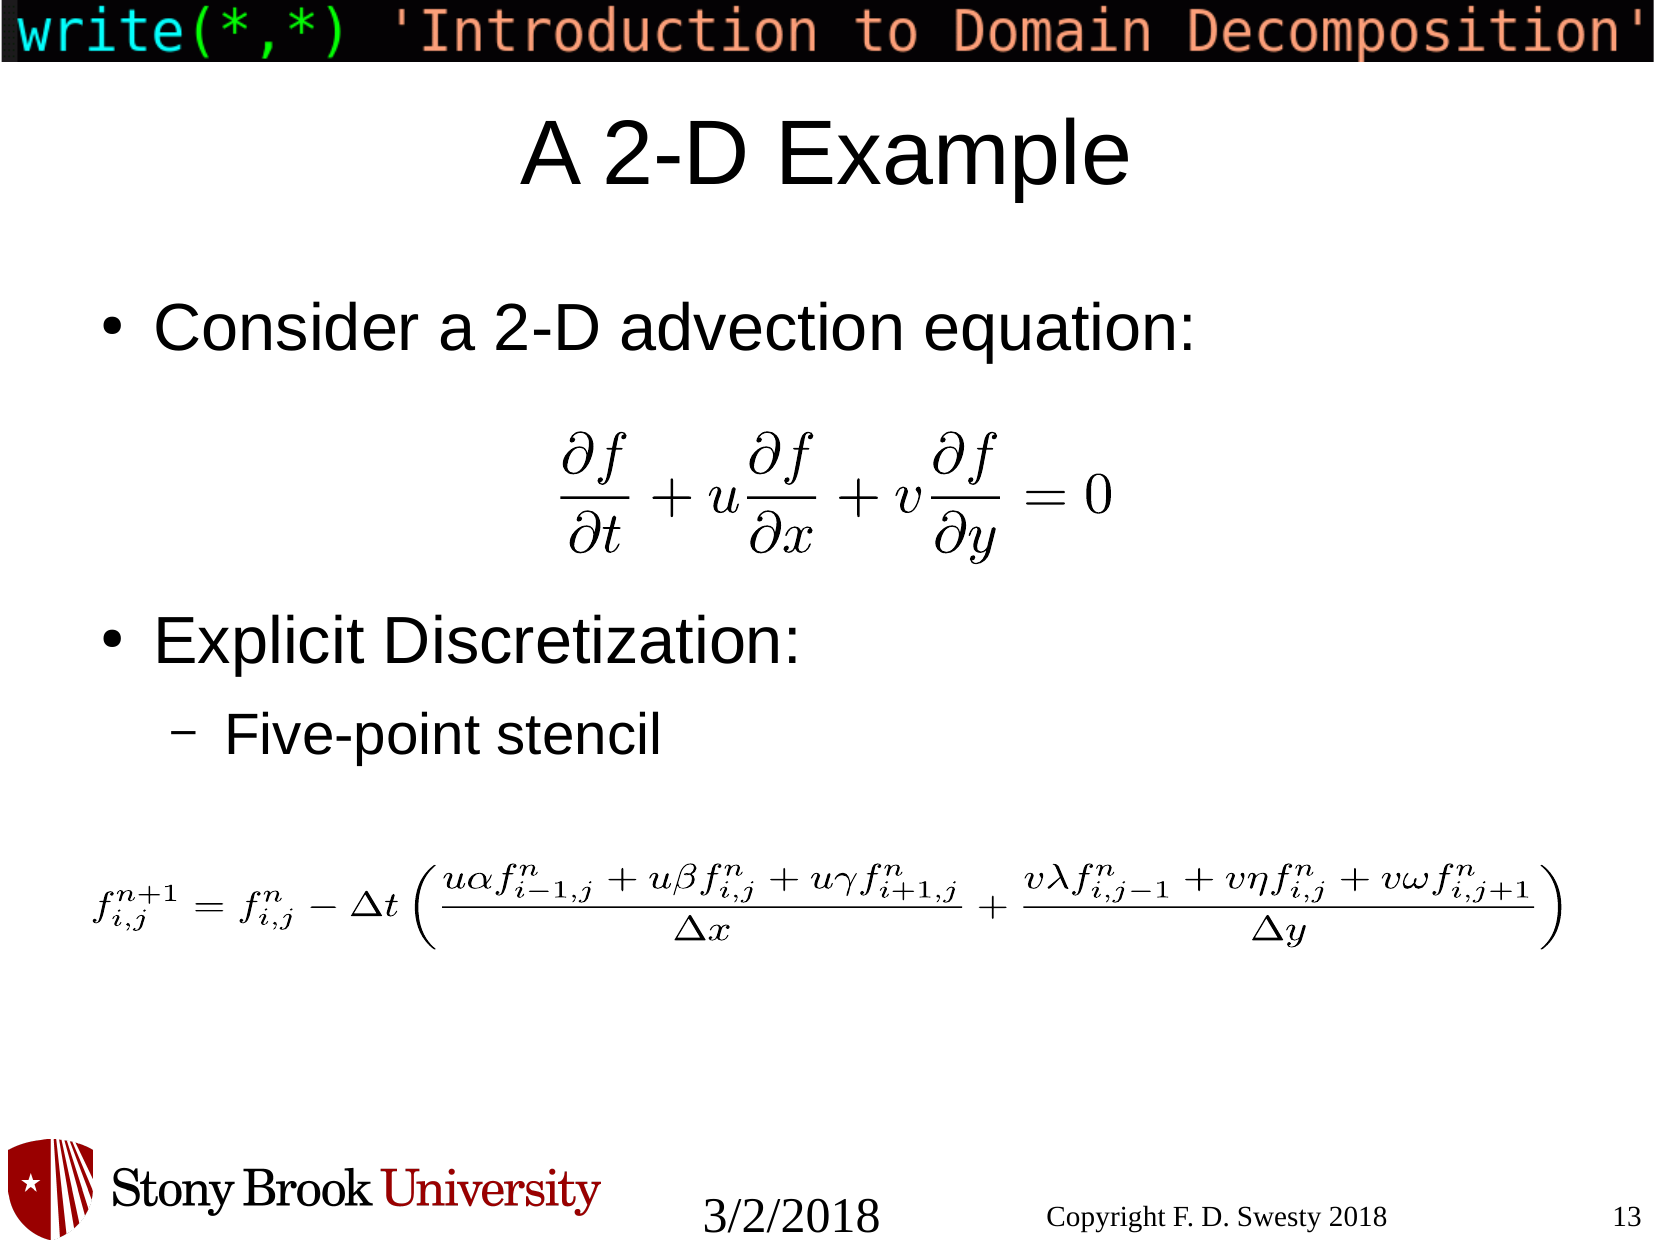

# A 2-D Example
Consider a 2-D advection equation:
Explicit Discretization:
Five-point stencil
3/2/2018
Copyright F. D. Swesty 2018
13